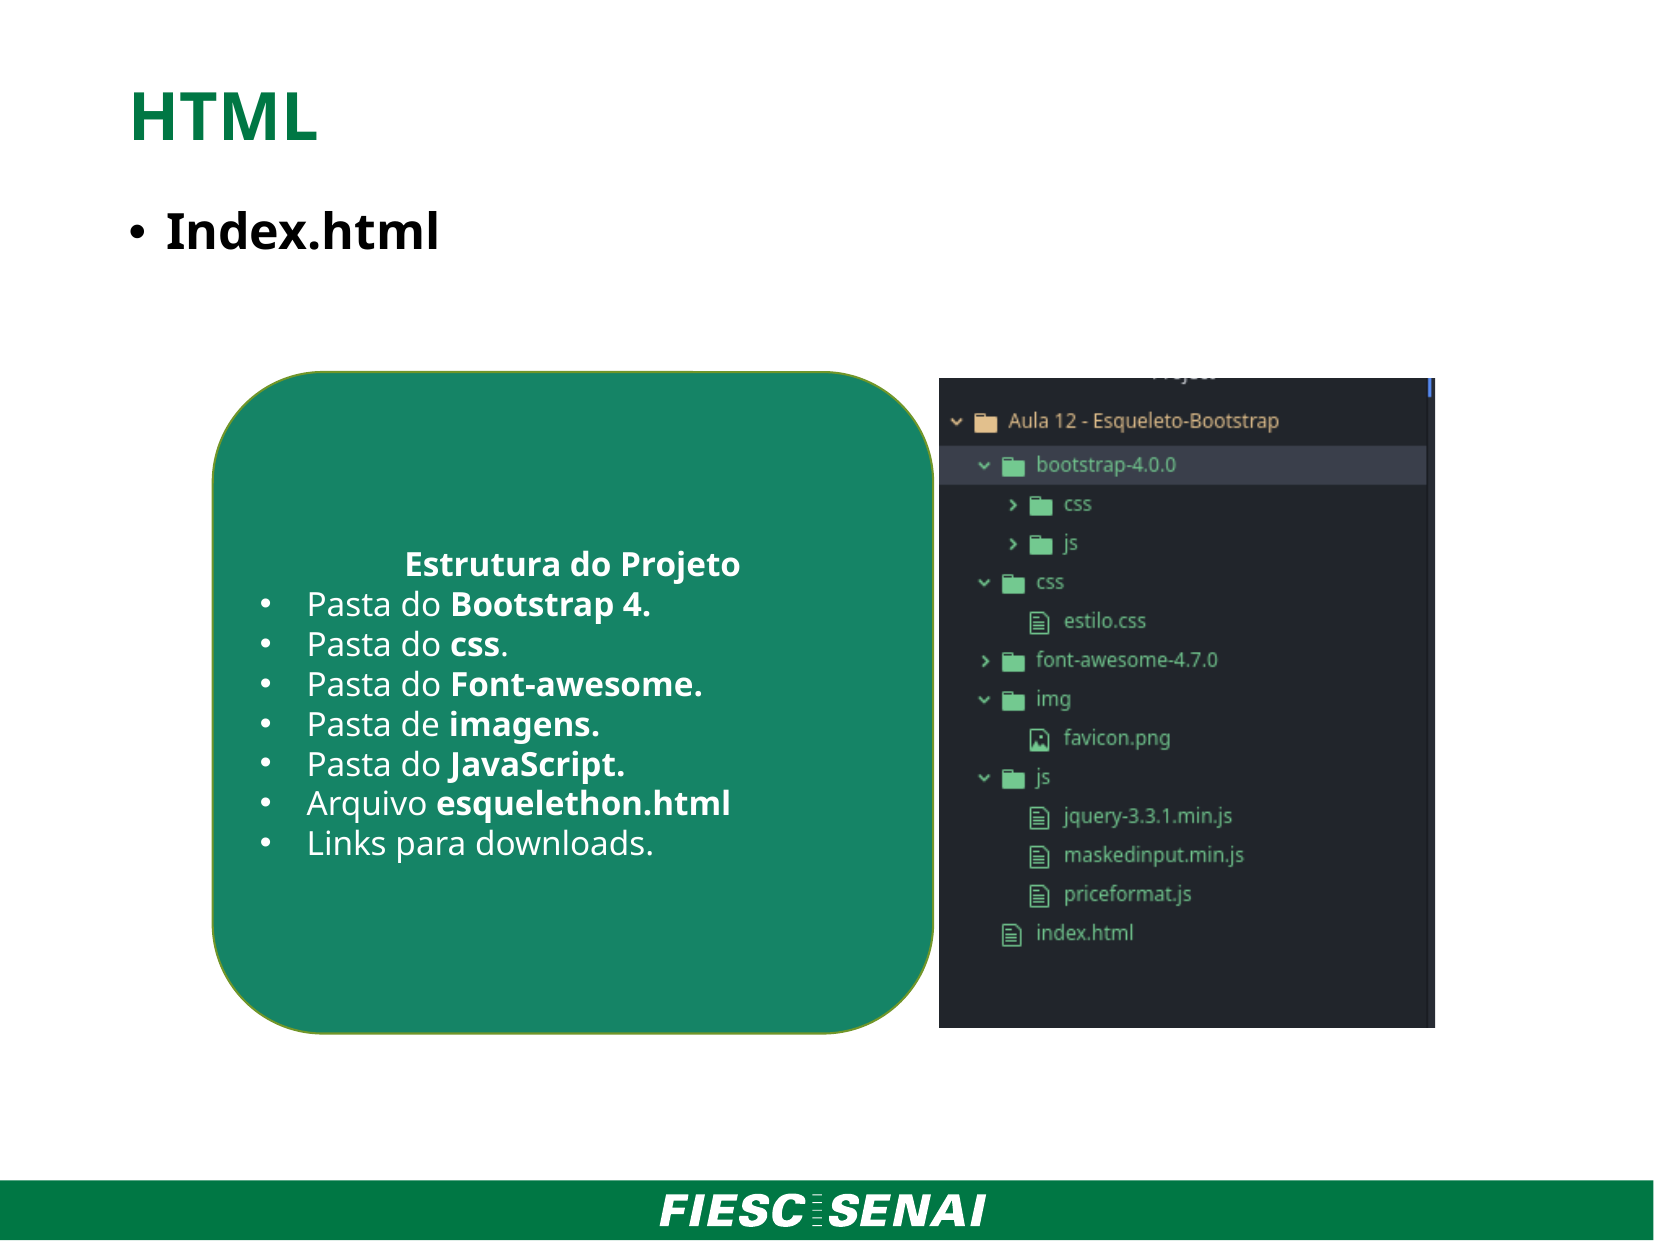

HTML
# Index.html
Estrutura do Projeto
Pasta do Bootstrap 4.
Pasta do css.
Pasta do Font-awesome.
Pasta de imagens.
Pasta do JavaScript.
Arquivo esquelethon.html
Links para downloads.